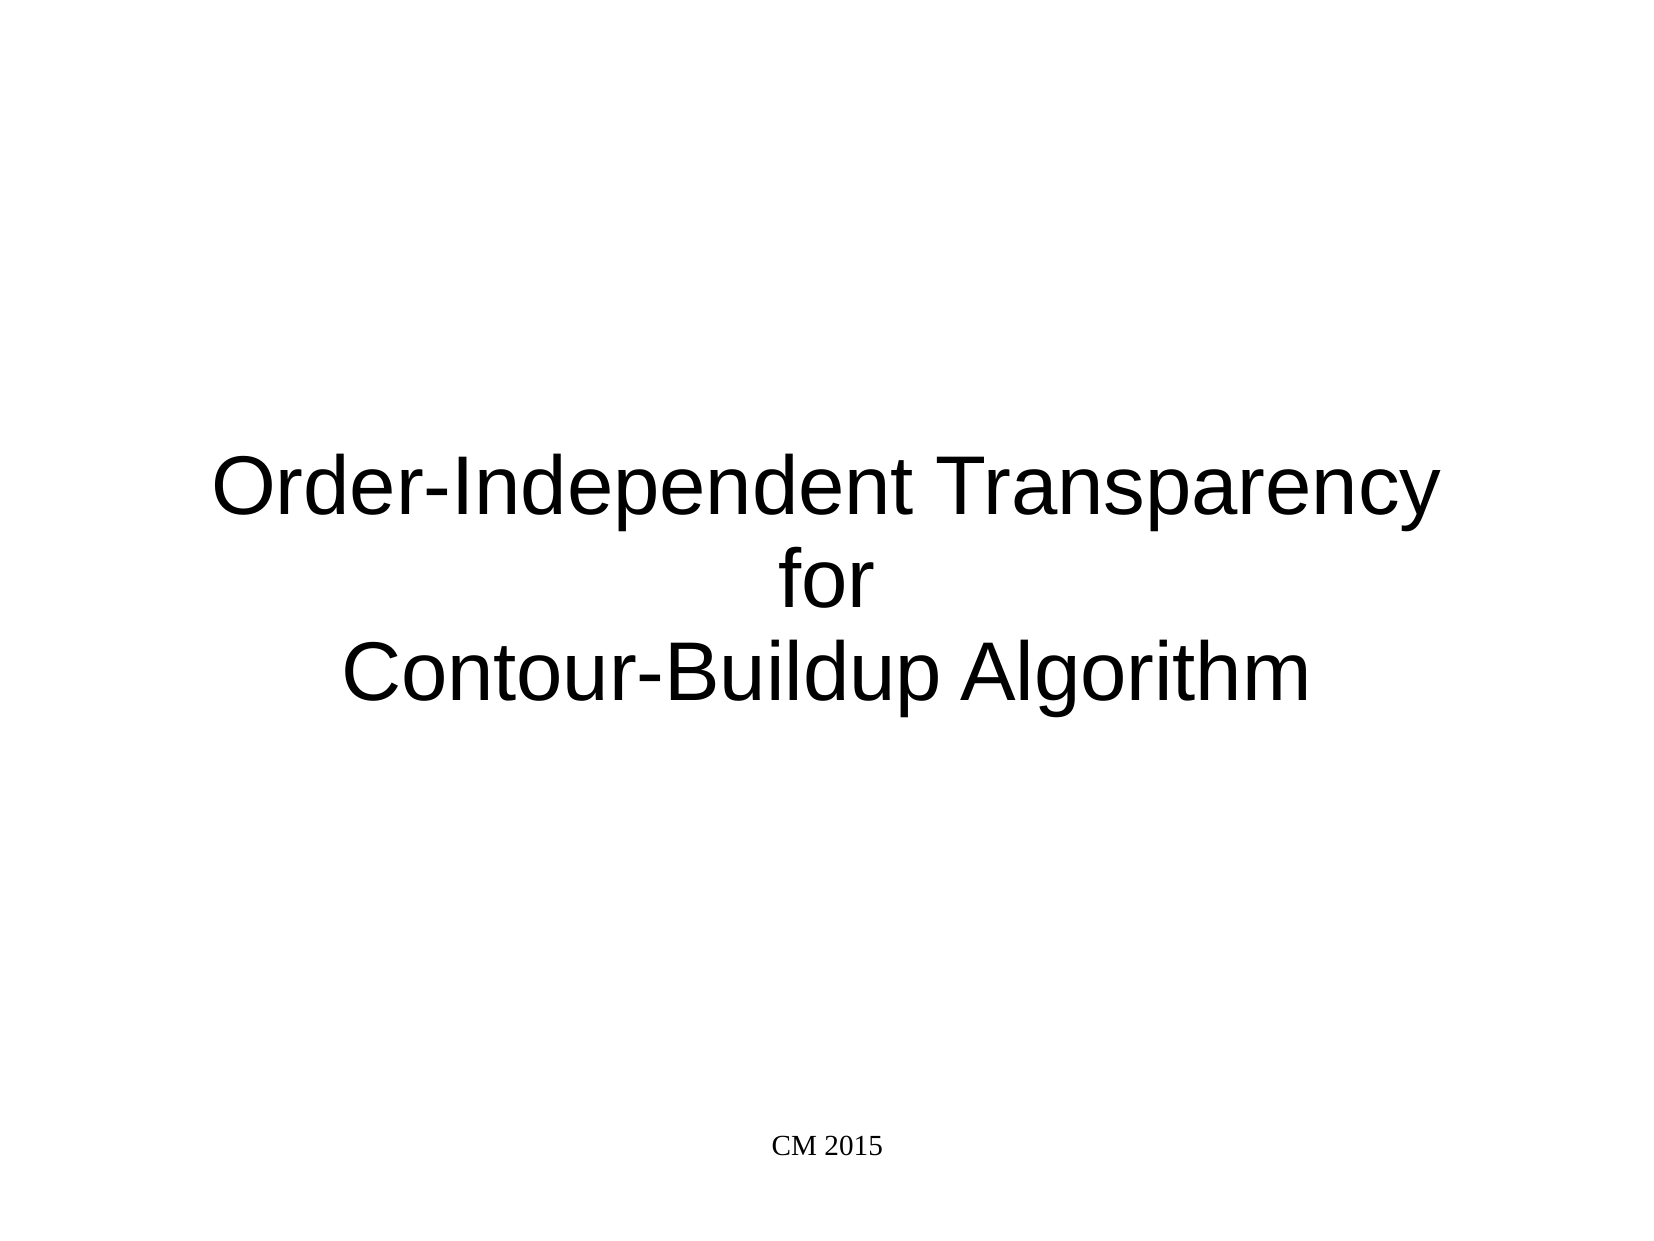

# Order-Independent Transparency
for
Contour-Buildup Algorithm
CM 2015